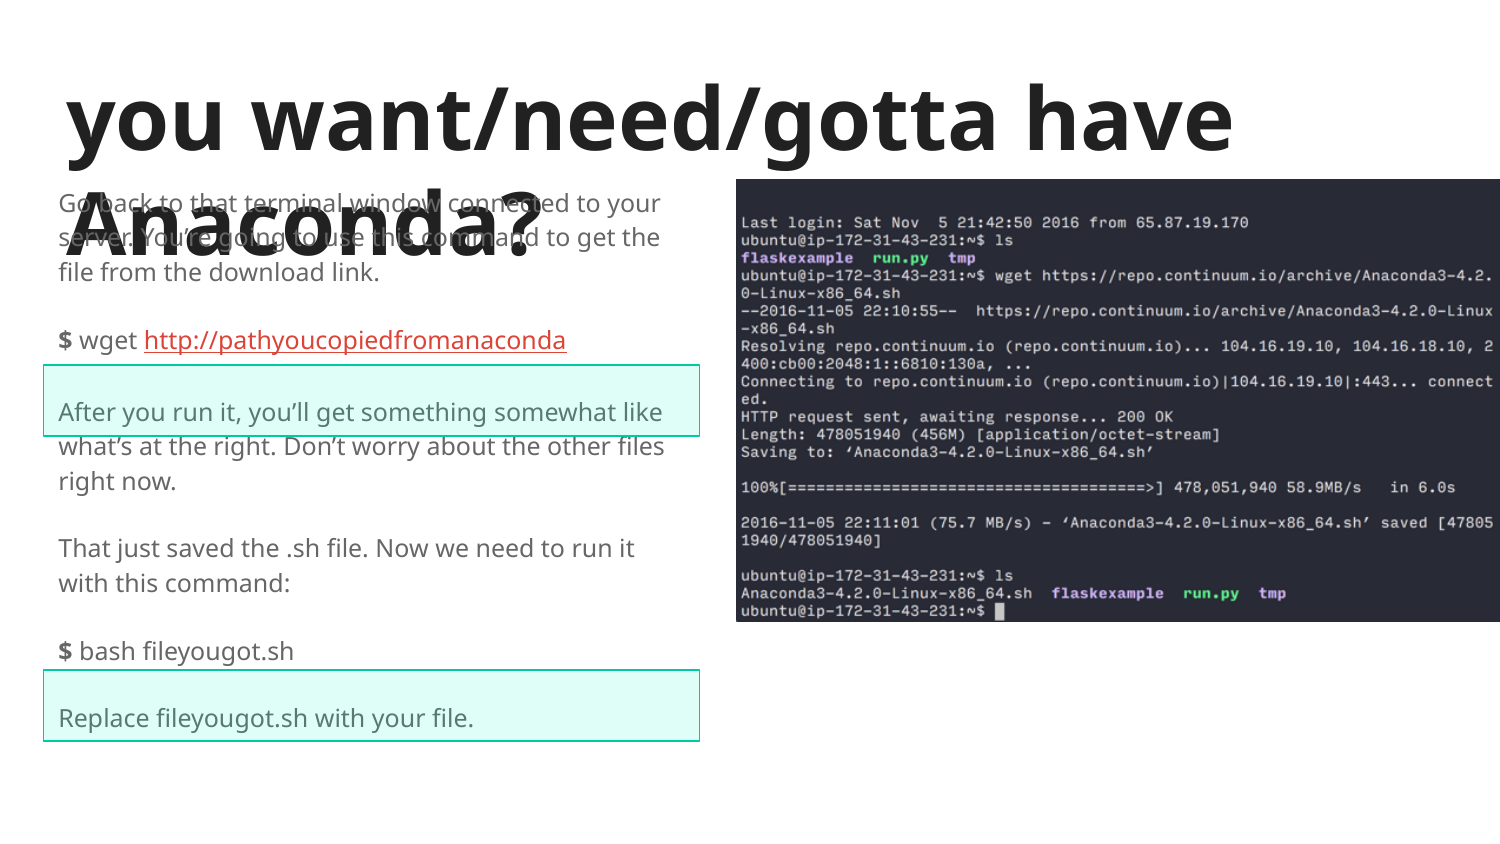

# you want/need/gotta have Anaconda?
Go back to that terminal window connected to your server. You’re going to use this command to get the file from the download link.
$ wget http://pathyoucopiedfromanaconda
After you run it, you’ll get something somewhat like what’s at the right. Don’t worry about the other files right now.
That just saved the .sh file. Now we need to run it with this command:
$ bash fileyougot.sh
Replace fileyougot.sh with your file.